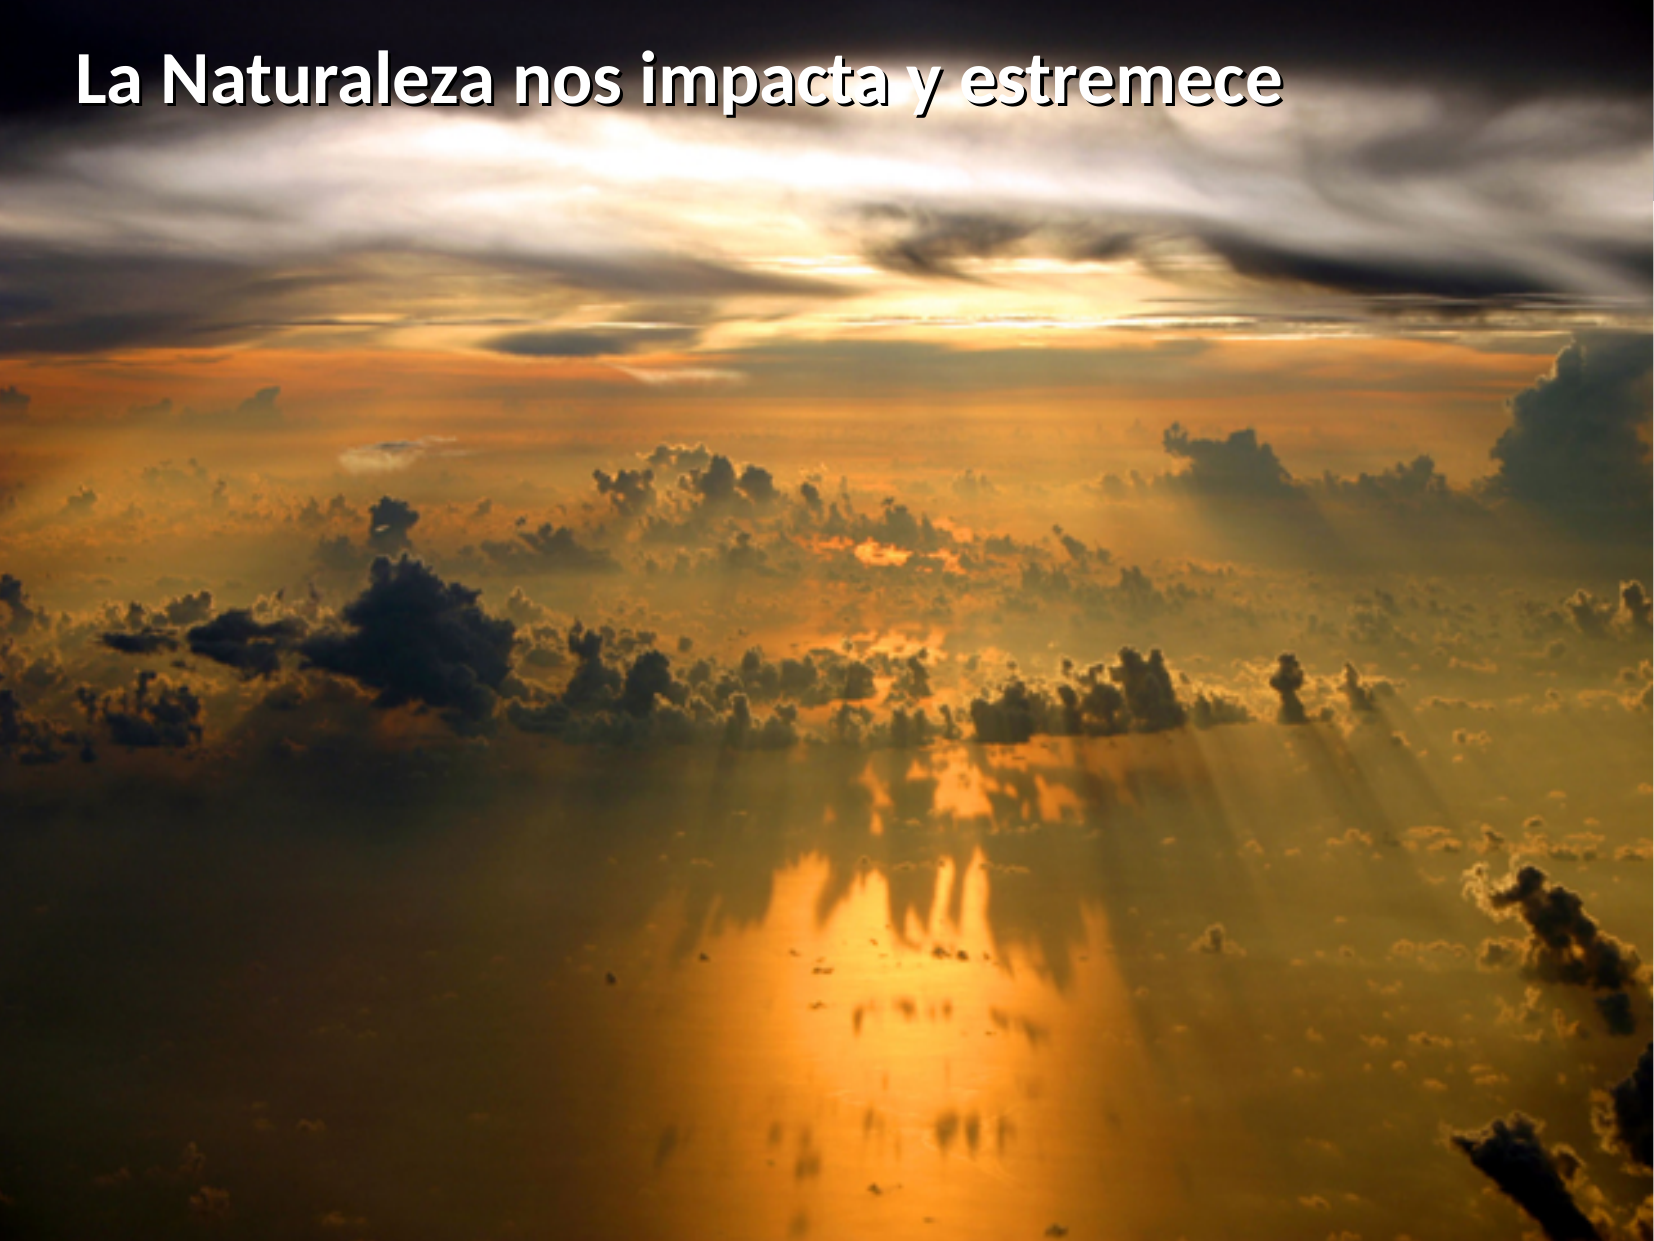

# La Naturaleza nos impacta y estremece
Astronomía
24